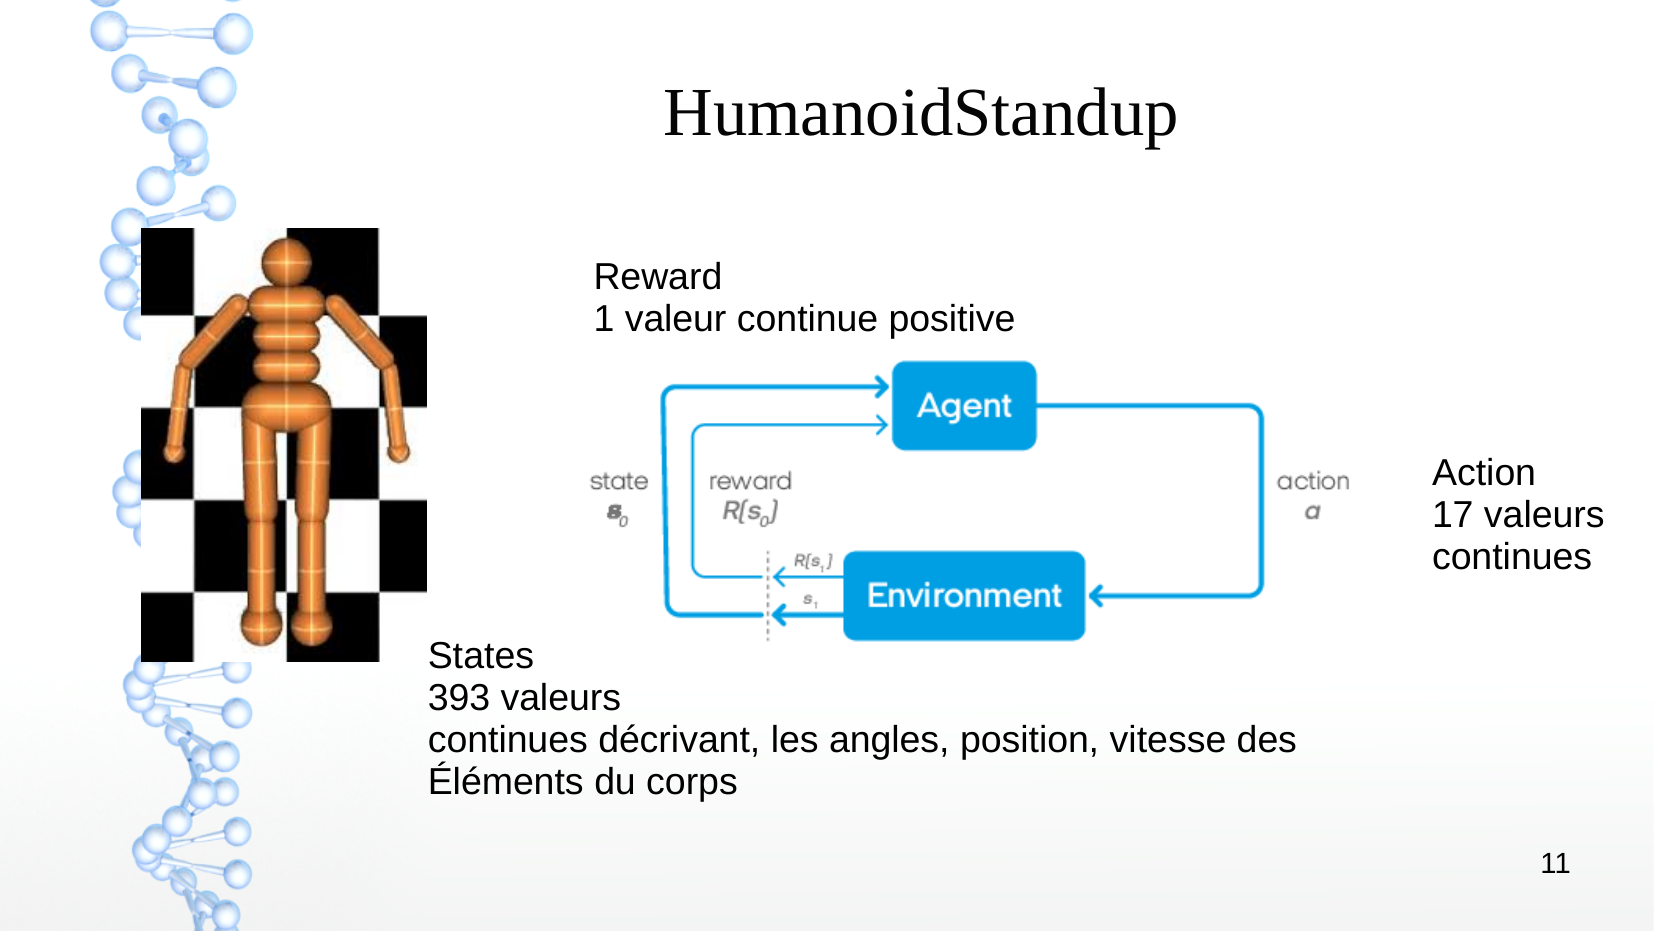

# HumanoidStandup
Reward
1 valeur continue positive
Action
17 valeurs
continues
States
393 valeurs
continues décrivant, les angles, position, vitesse des
Éléments du corps
11